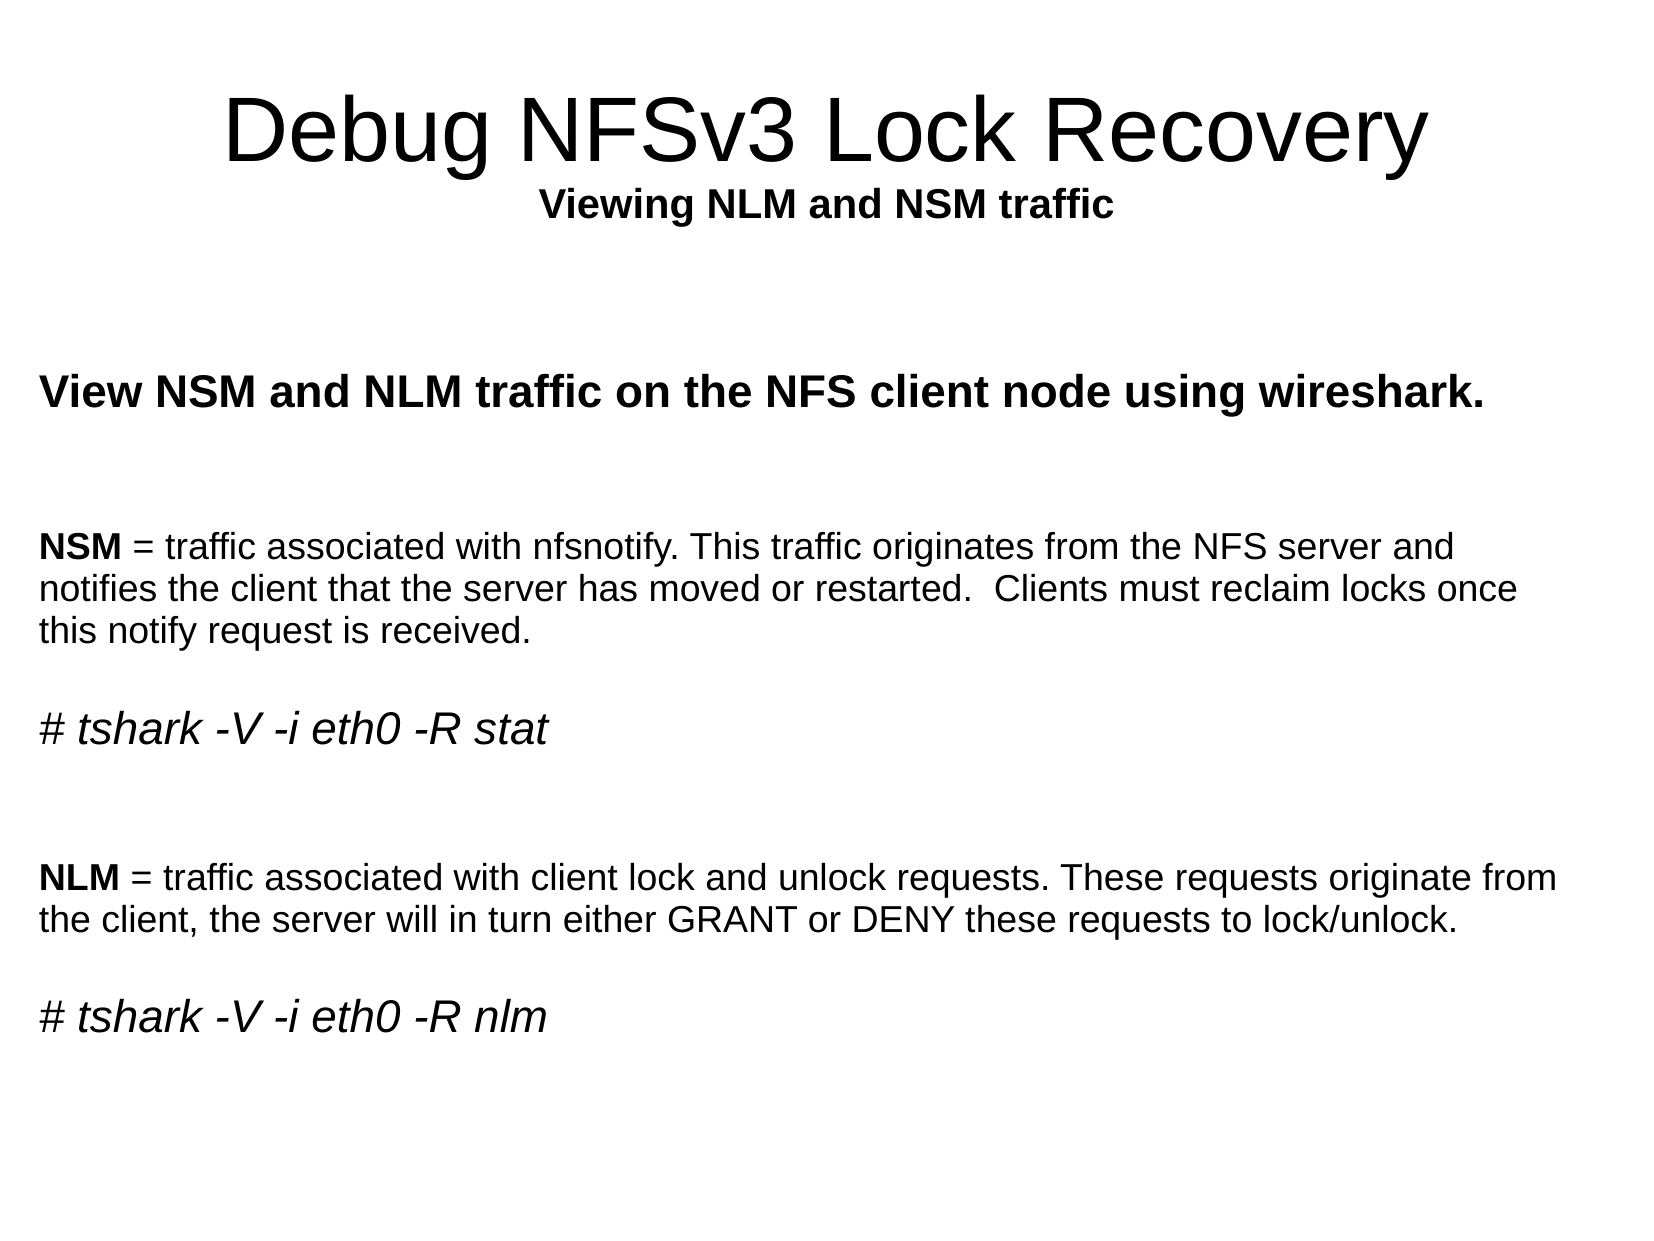

# Debug NFSv3 Lock Recovery Viewing NLM and NSM traffic
View NSM and NLM traffic on the NFS client node using wireshark.
NSM = traffic associated with nfsnotify. This traffic originates from the NFS server and notifies the client that the server has moved or restarted. Clients must reclaim locks once this notify request is received.
# tshark -V -i eth0 -R stat
NLM = traffic associated with client lock and unlock requests. These requests originate from the client, the server will in turn either GRANT or DENY these requests to lock/unlock.
# tshark -V -i eth0 -R nlm